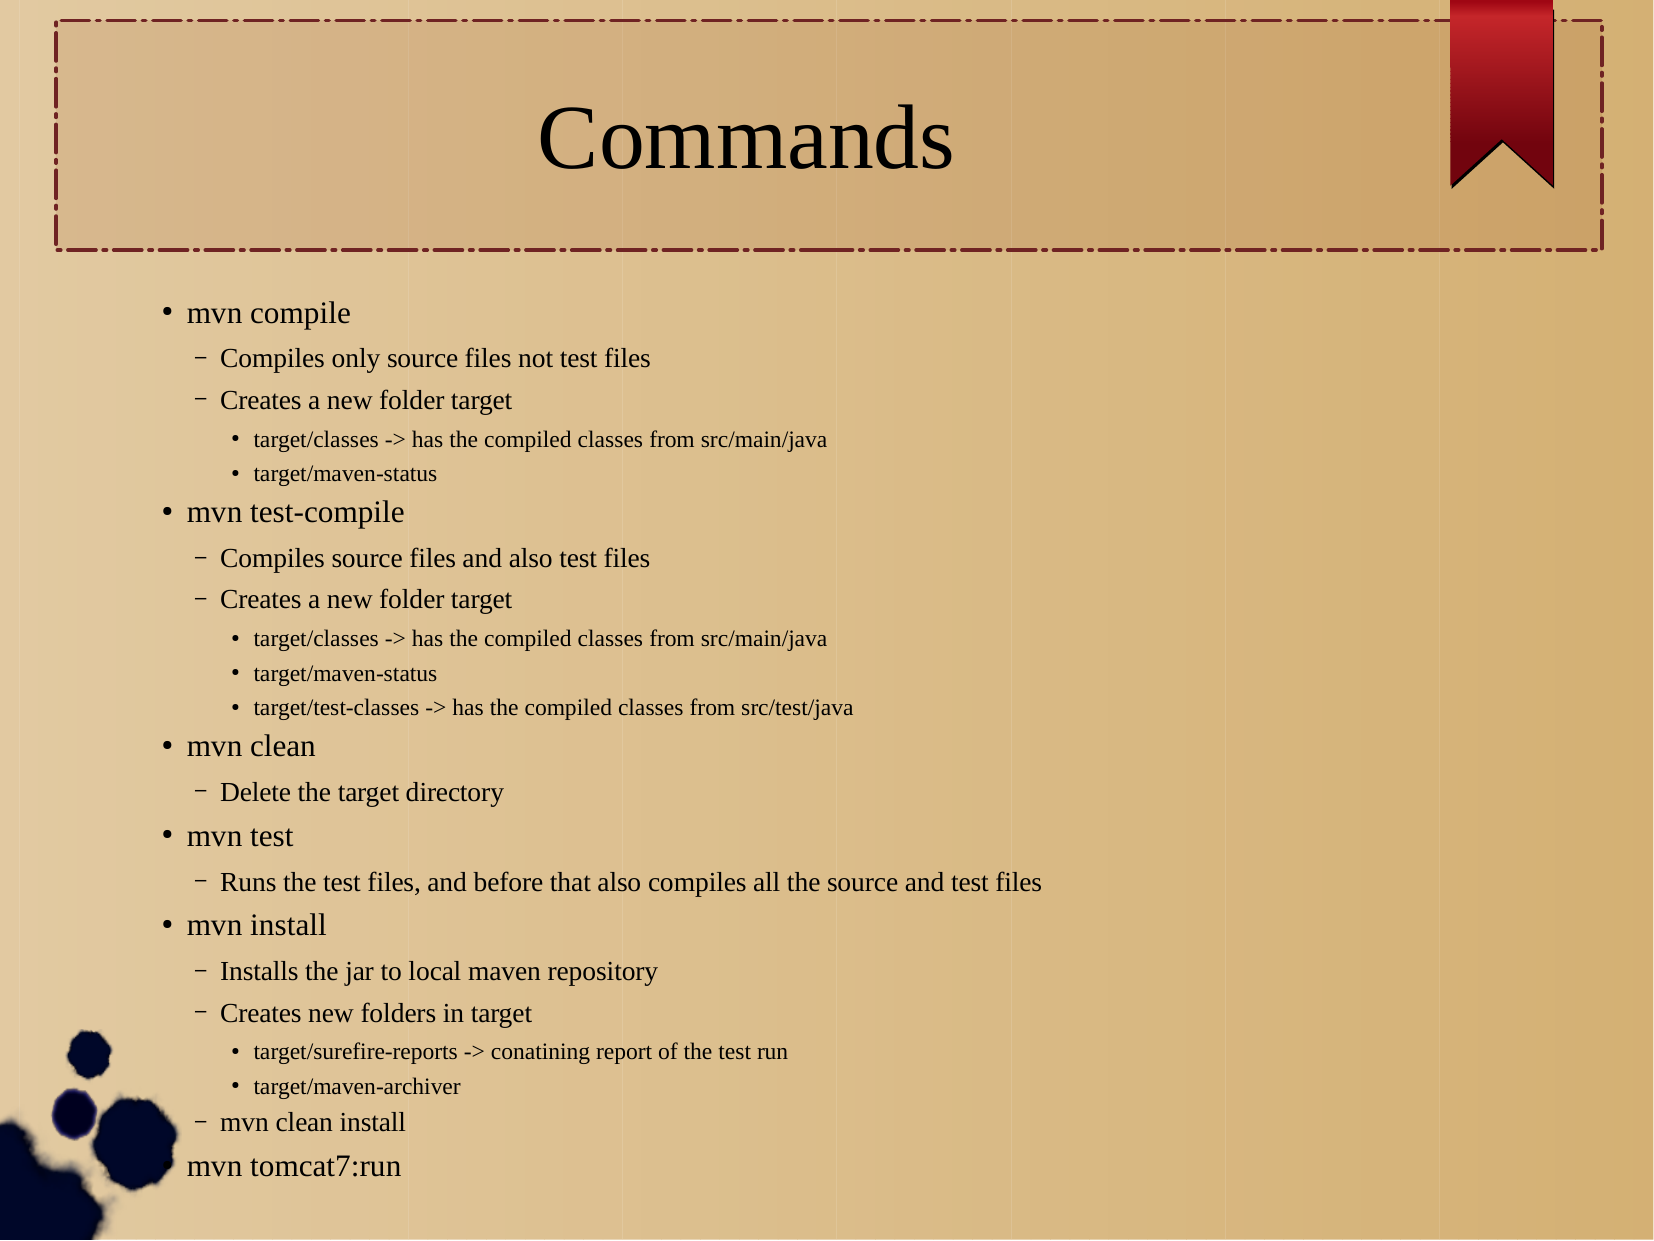

# Commands
mvn compile
Compiles only source files not test files
Creates a new folder target
target/classes -> has the compiled classes from src/main/java
target/maven-status
mvn test-compile
Compiles source files and also test files
Creates a new folder target
target/classes -> has the compiled classes from src/main/java
target/maven-status
target/test-classes -> has the compiled classes from src/test/java
mvn clean
Delete the target directory
mvn test
Runs the test files, and before that also compiles all the source and test files
mvn install
Installs the jar to local maven repository
Creates new folders in target
target/surefire-reports -> conatining report of the test run
target/maven-archiver
mvn clean install
mvn tomcat7:run